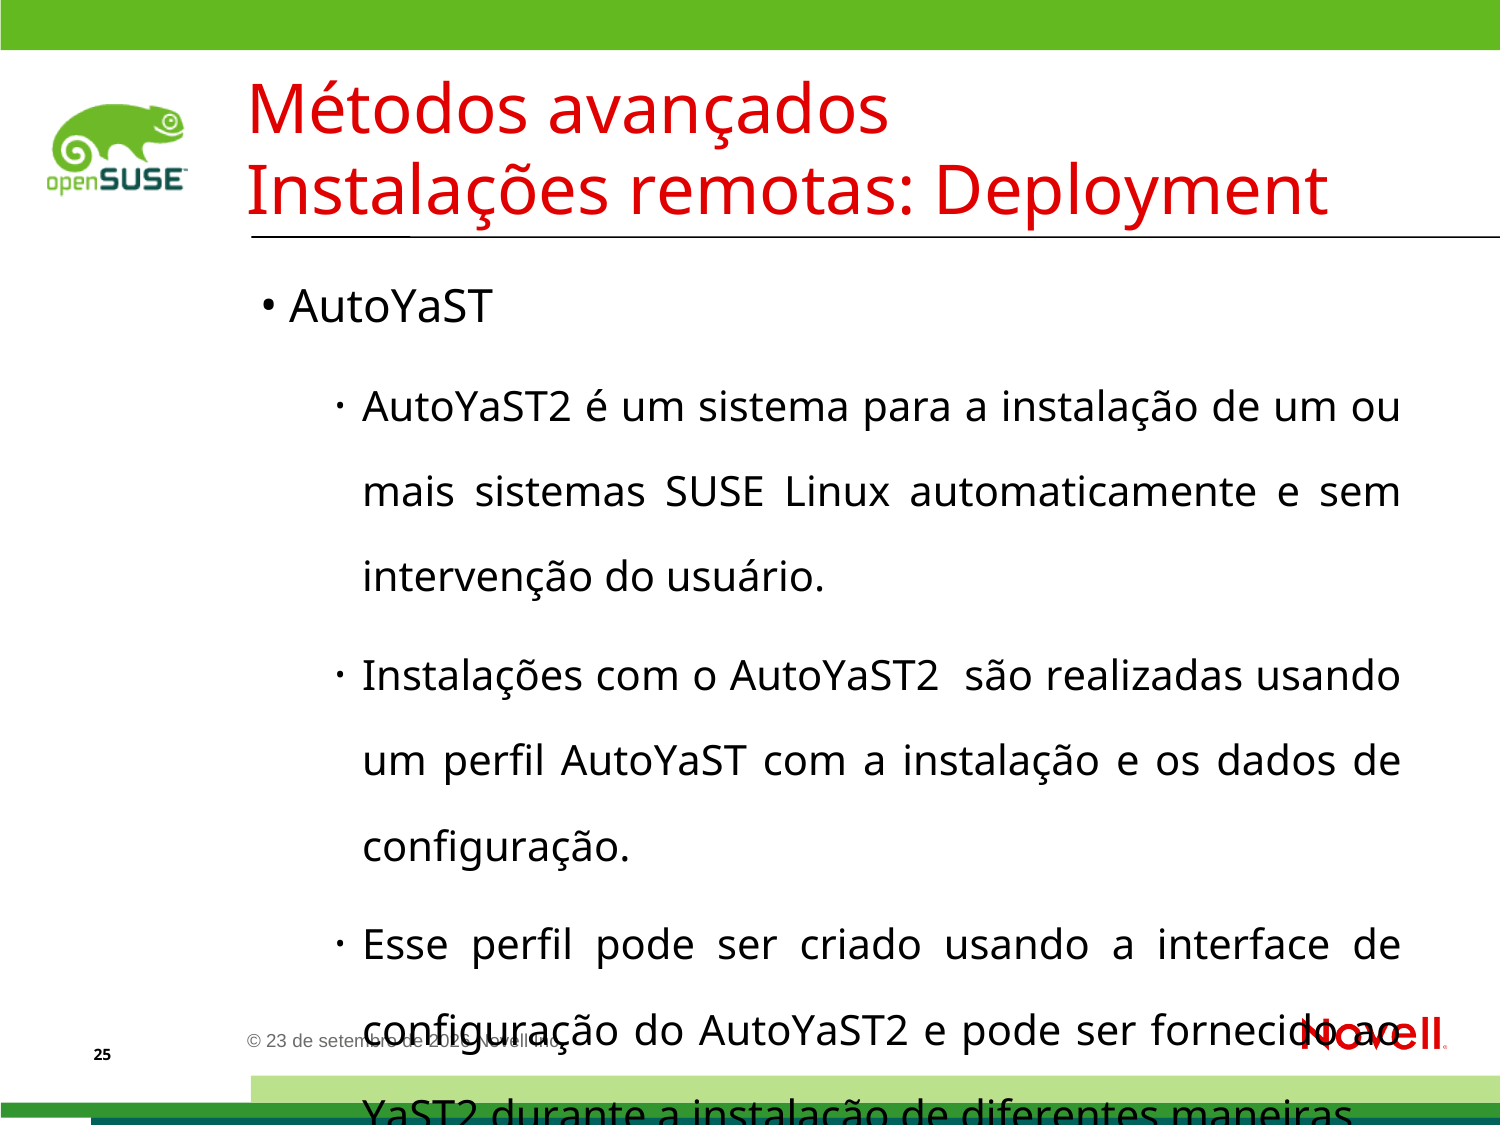

Métodos avançados
Instalações remotas: Deployment
# AutoYaST
AutoYaST2 é um sistema para a instalação de um ou mais sistemas SUSE Linux automaticamente e sem intervenção do usuário.
Instalações com o AutoYaST2 são realizadas usando um perfil AutoYaST com a instalação e os dados de configuração.
Esse perfil pode ser criado usando a interface de configuração do AutoYaST2 e pode ser fornecido ao YaST2 durante a instalação de diferentes maneiras.